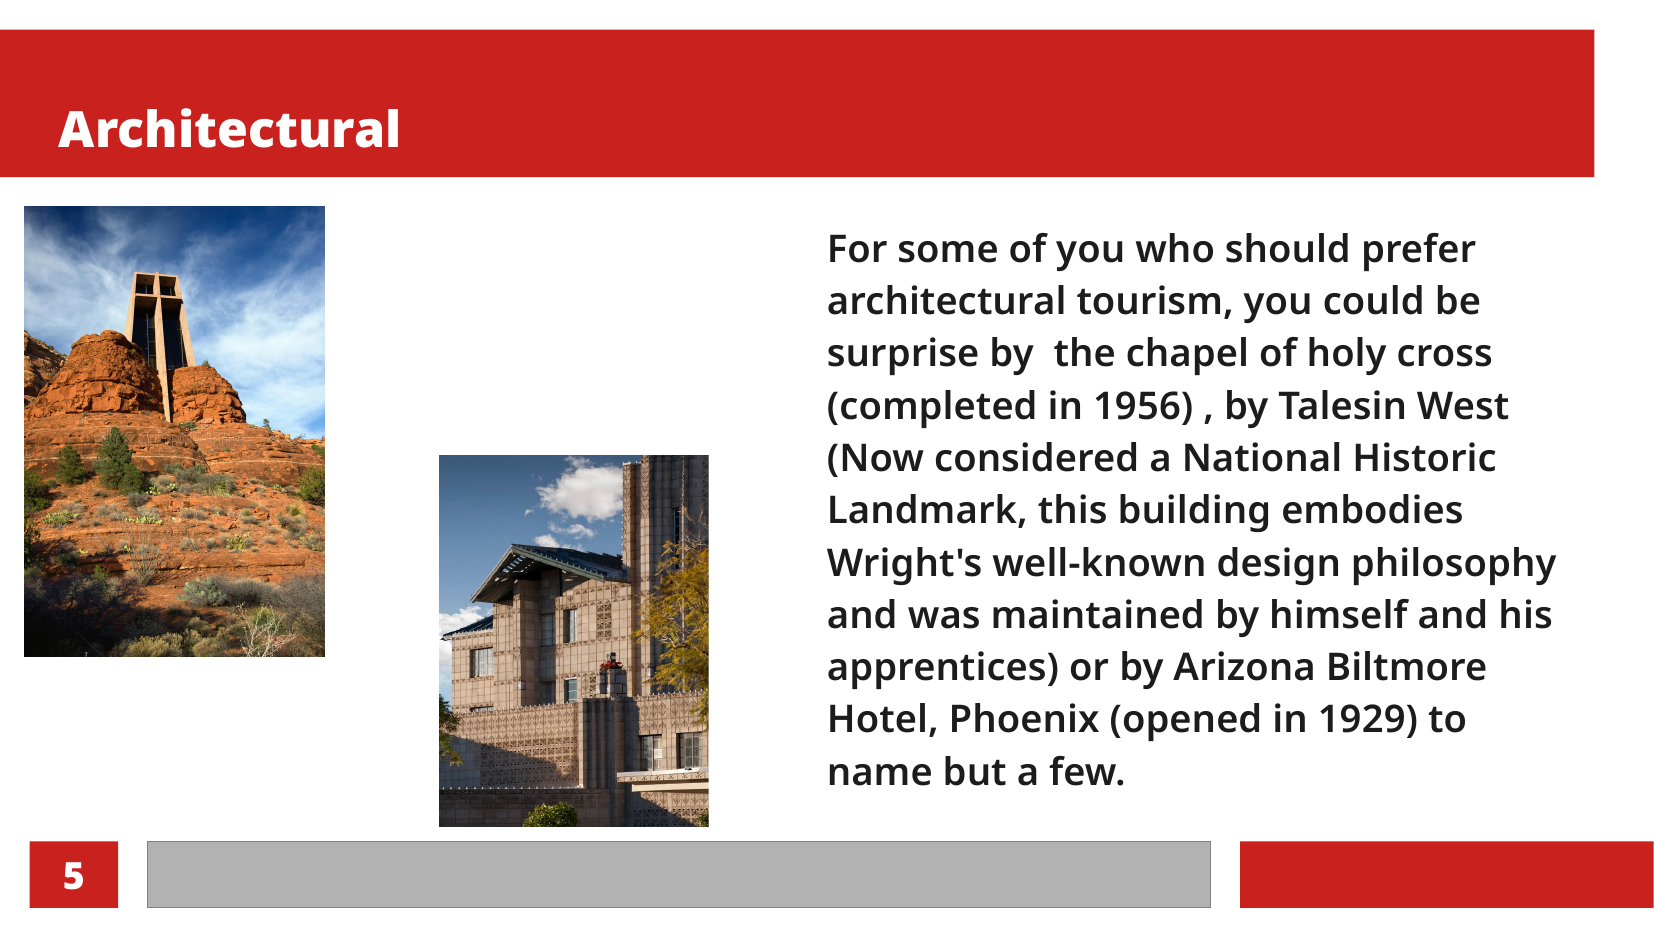

# Architectural
For some of you who should prefer architectural tourism, you could be surprise by the chapel of holy cross (completed in 1956) , by Talesin West (Now considered a National Historic Landmark, this building embodies Wright's well-known design philosophy and was maintained by himself and his apprentices) or by Arizona Biltmore Hotel, Phoenix (opened in 1929) to name but a few.
5